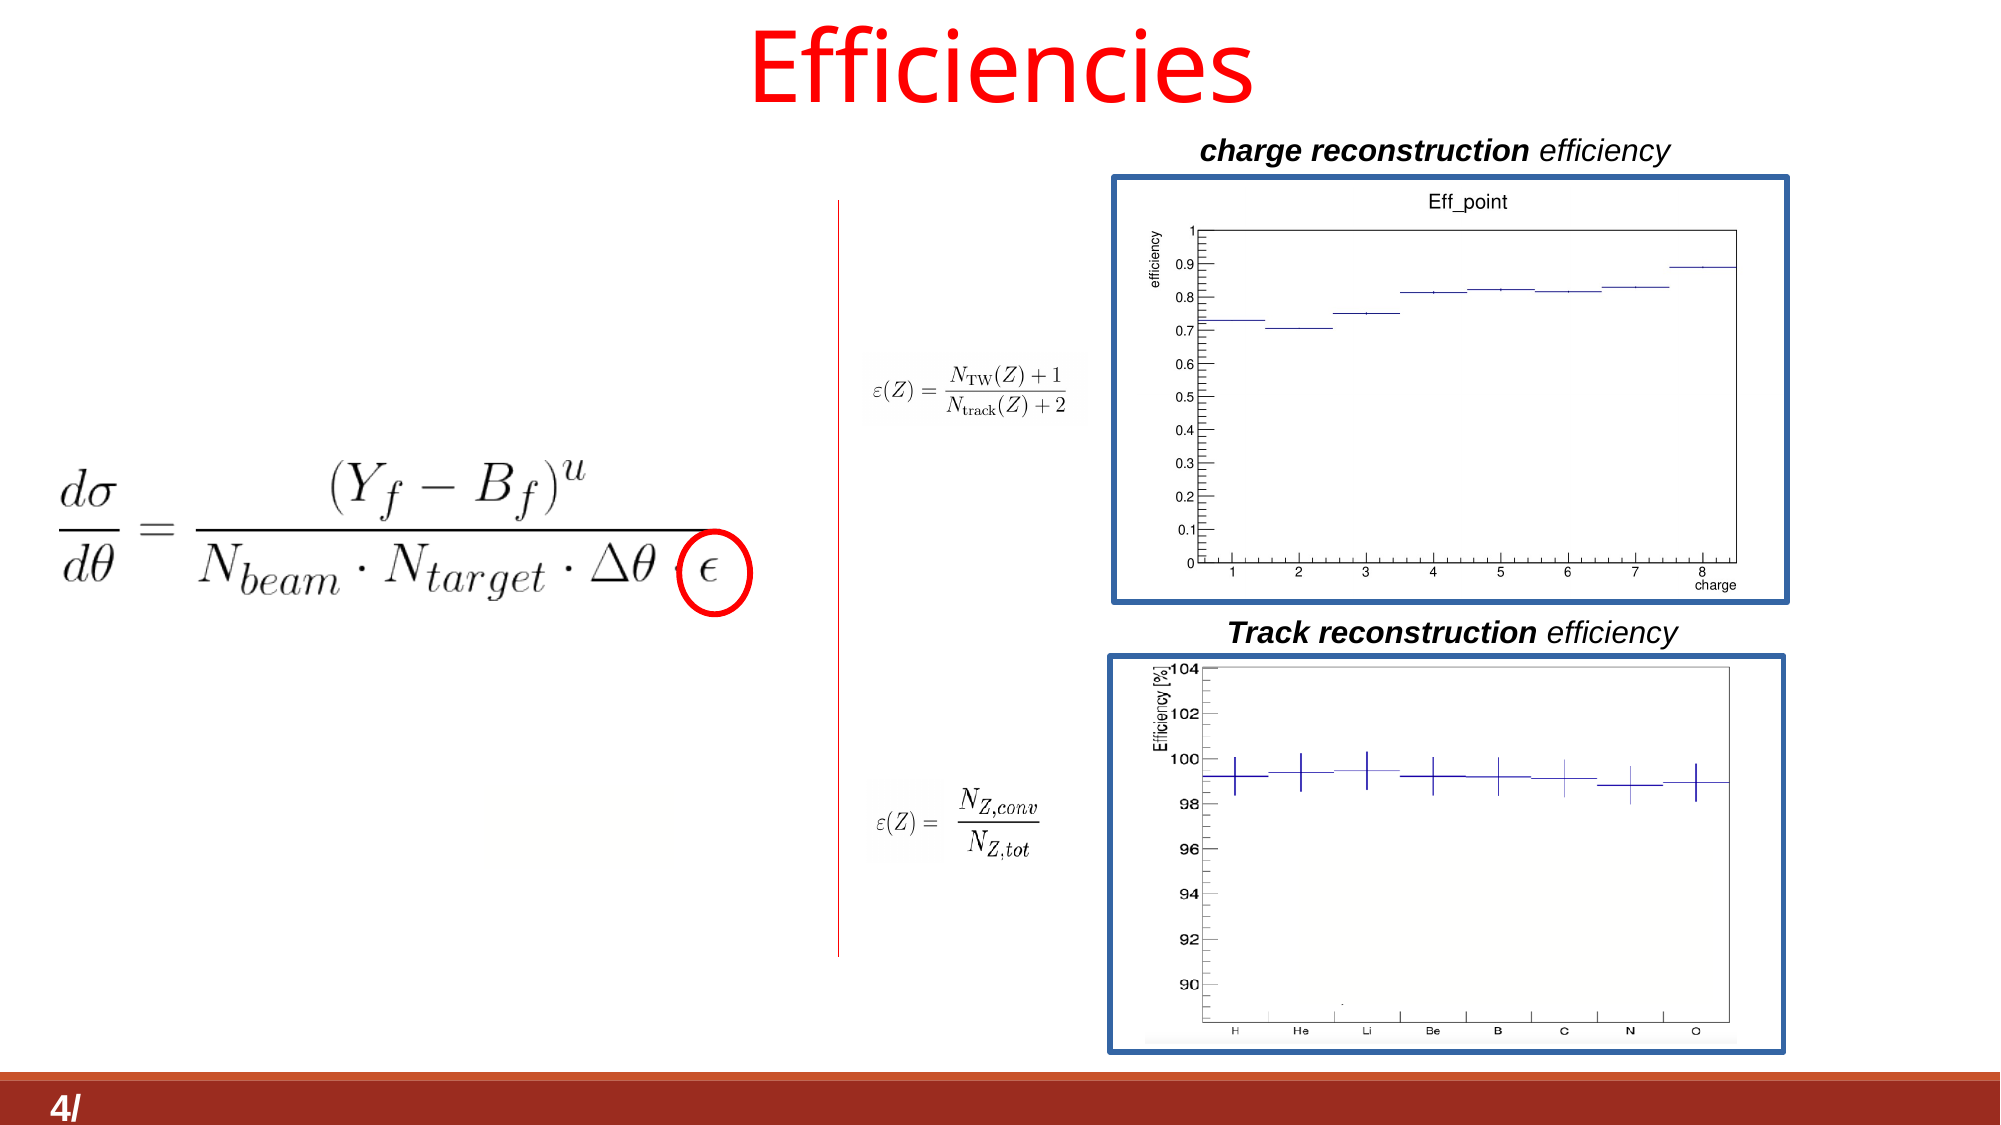

Efficiencies
charge reconstruction efficiency
Track reconstruction efficiency
4/